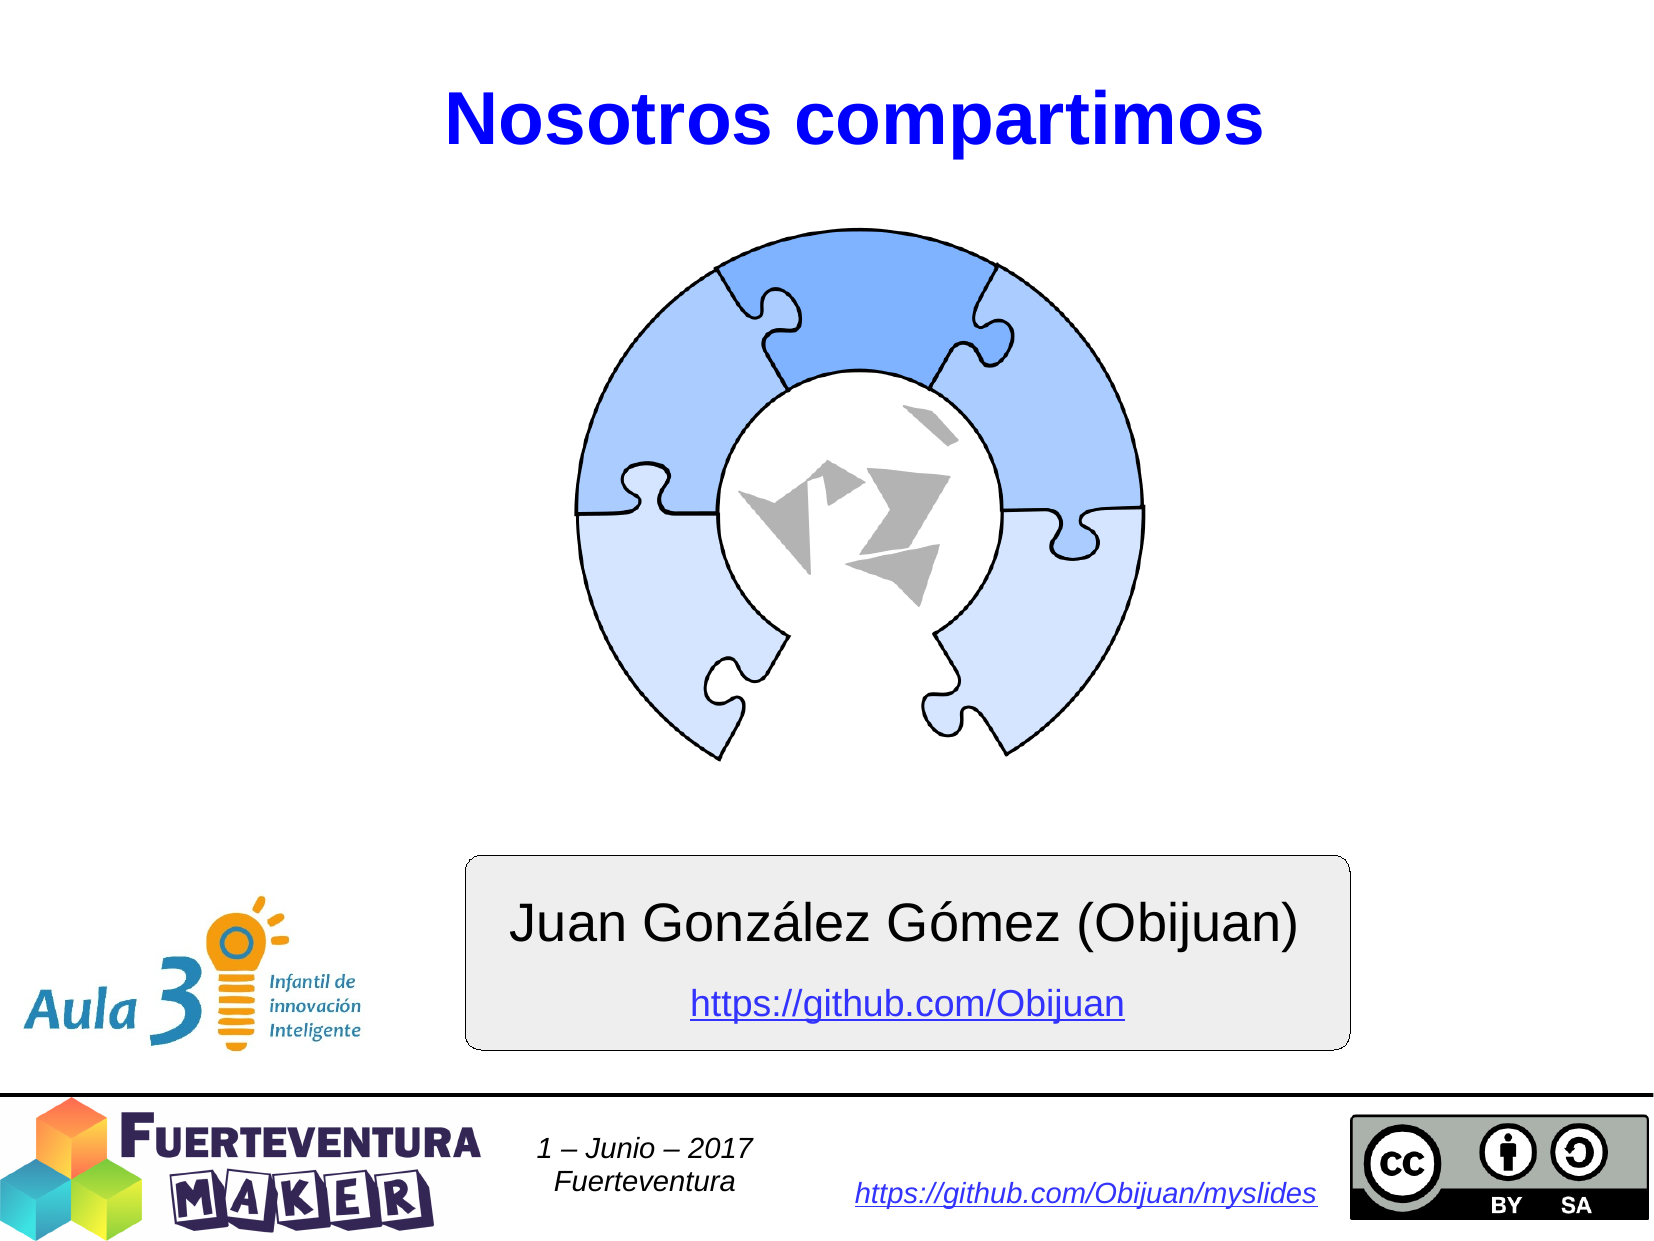

# Nosotros compartimos
Juan González Gómez (Obijuan)
https://github.com/Obijuan
1 – Junio – 2017
Fuerteventura
https://github.com/Obijuan/myslides